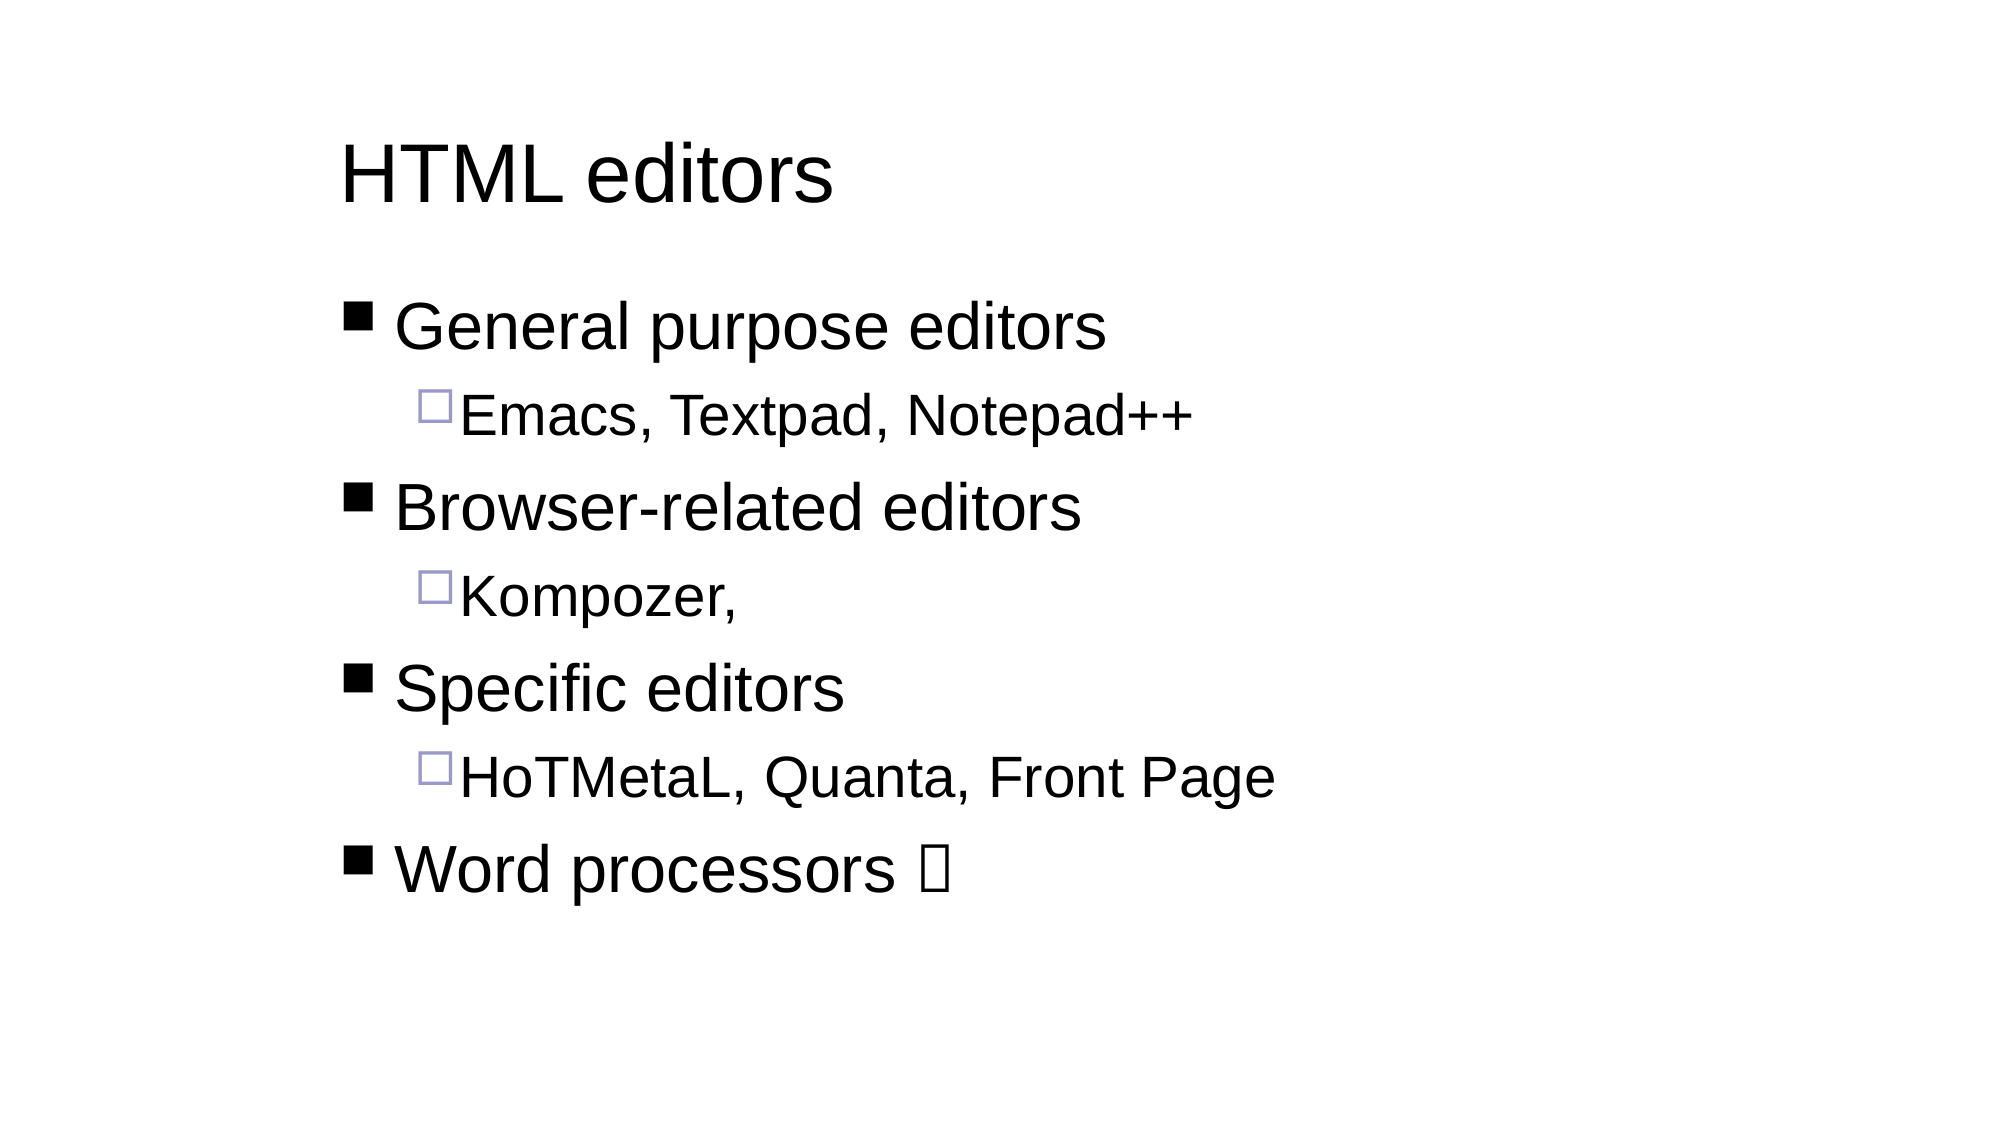

HTML editors
General purpose editors
Emacs, Textpad, Notepad++
Browser-related editors
Kompozer,
Specific editors
HoTMetaL, Quanta, Front Page
Word processors 